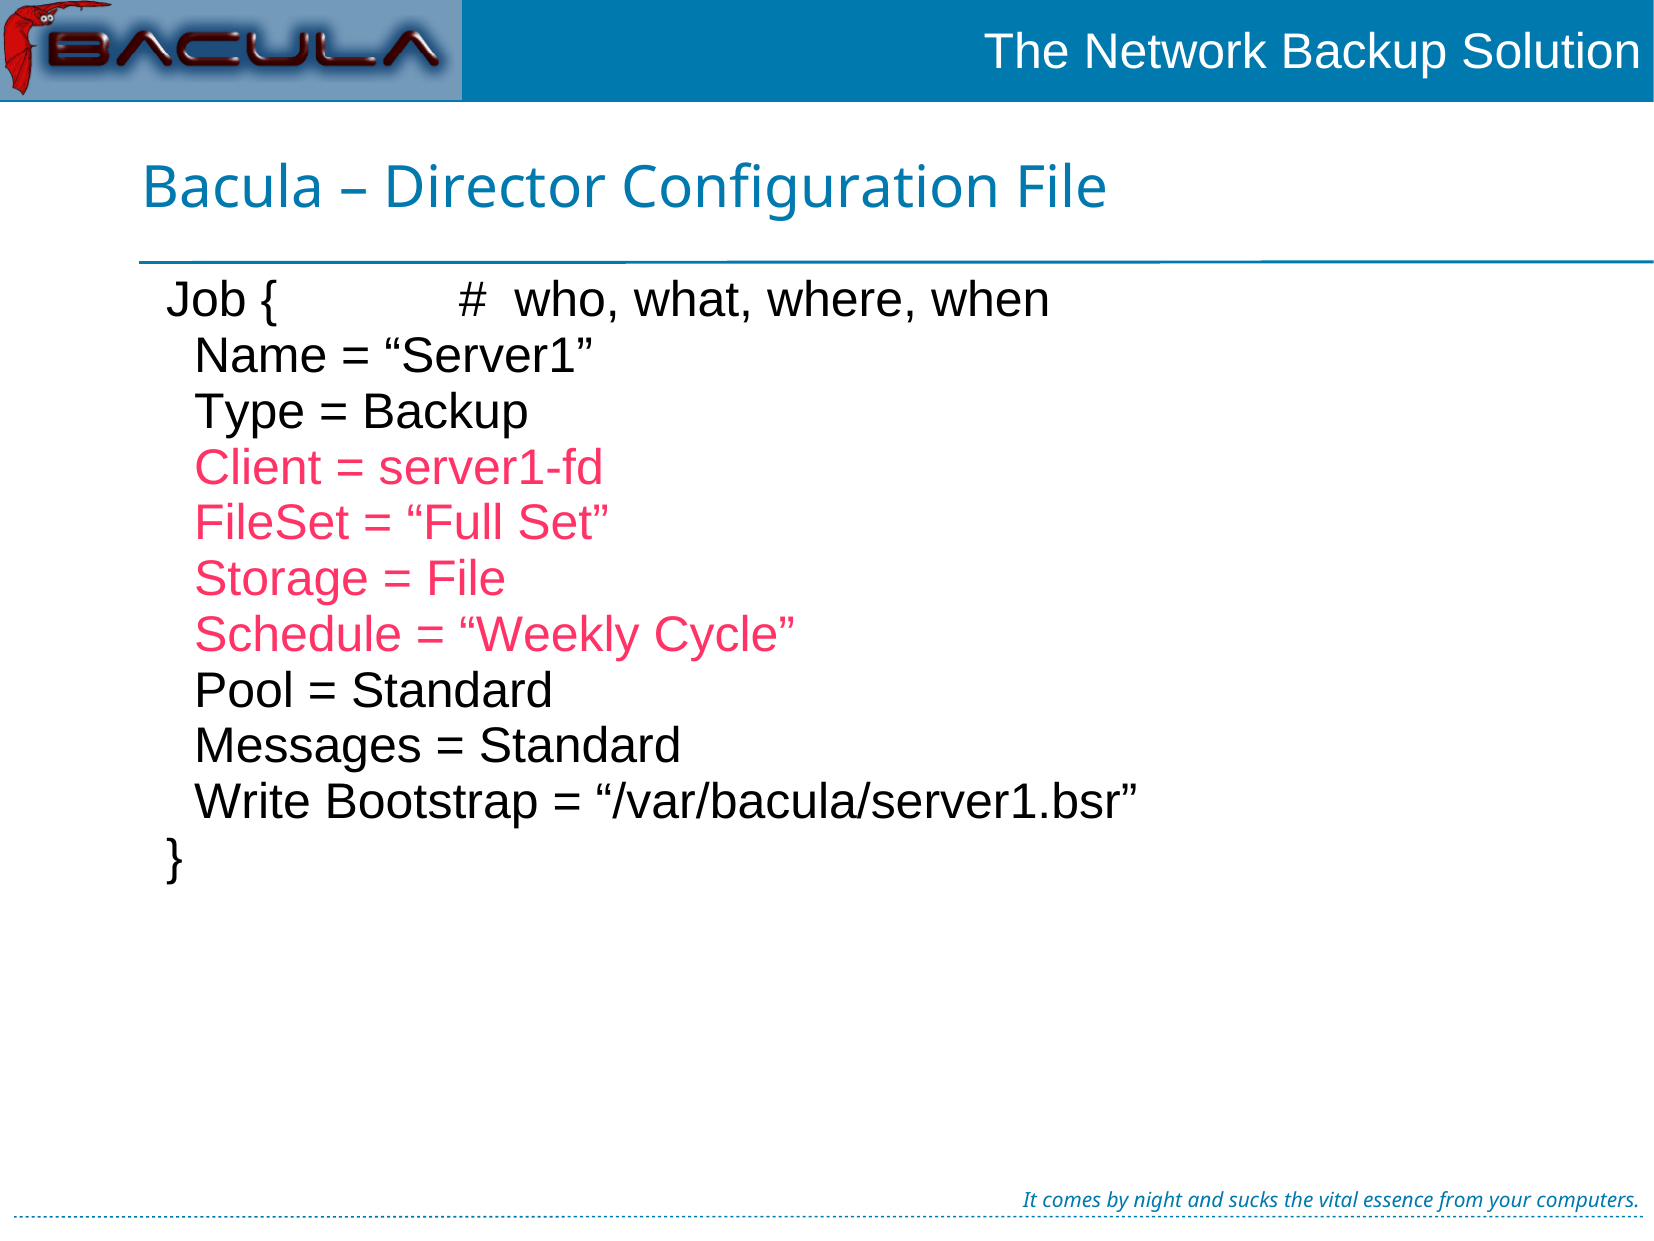

# Bacula – Director Configuration File
Job { # who, what, where, when
 Name = “Server1”
 Type = Backup
 Client = server1-fd
 FileSet = “Full Set”
 Storage = File
 Schedule = “Weekly Cycle”
 Pool = Standard
 Messages = Standard
 Write Bootstrap = “/var/bacula/server1.bsr”
}